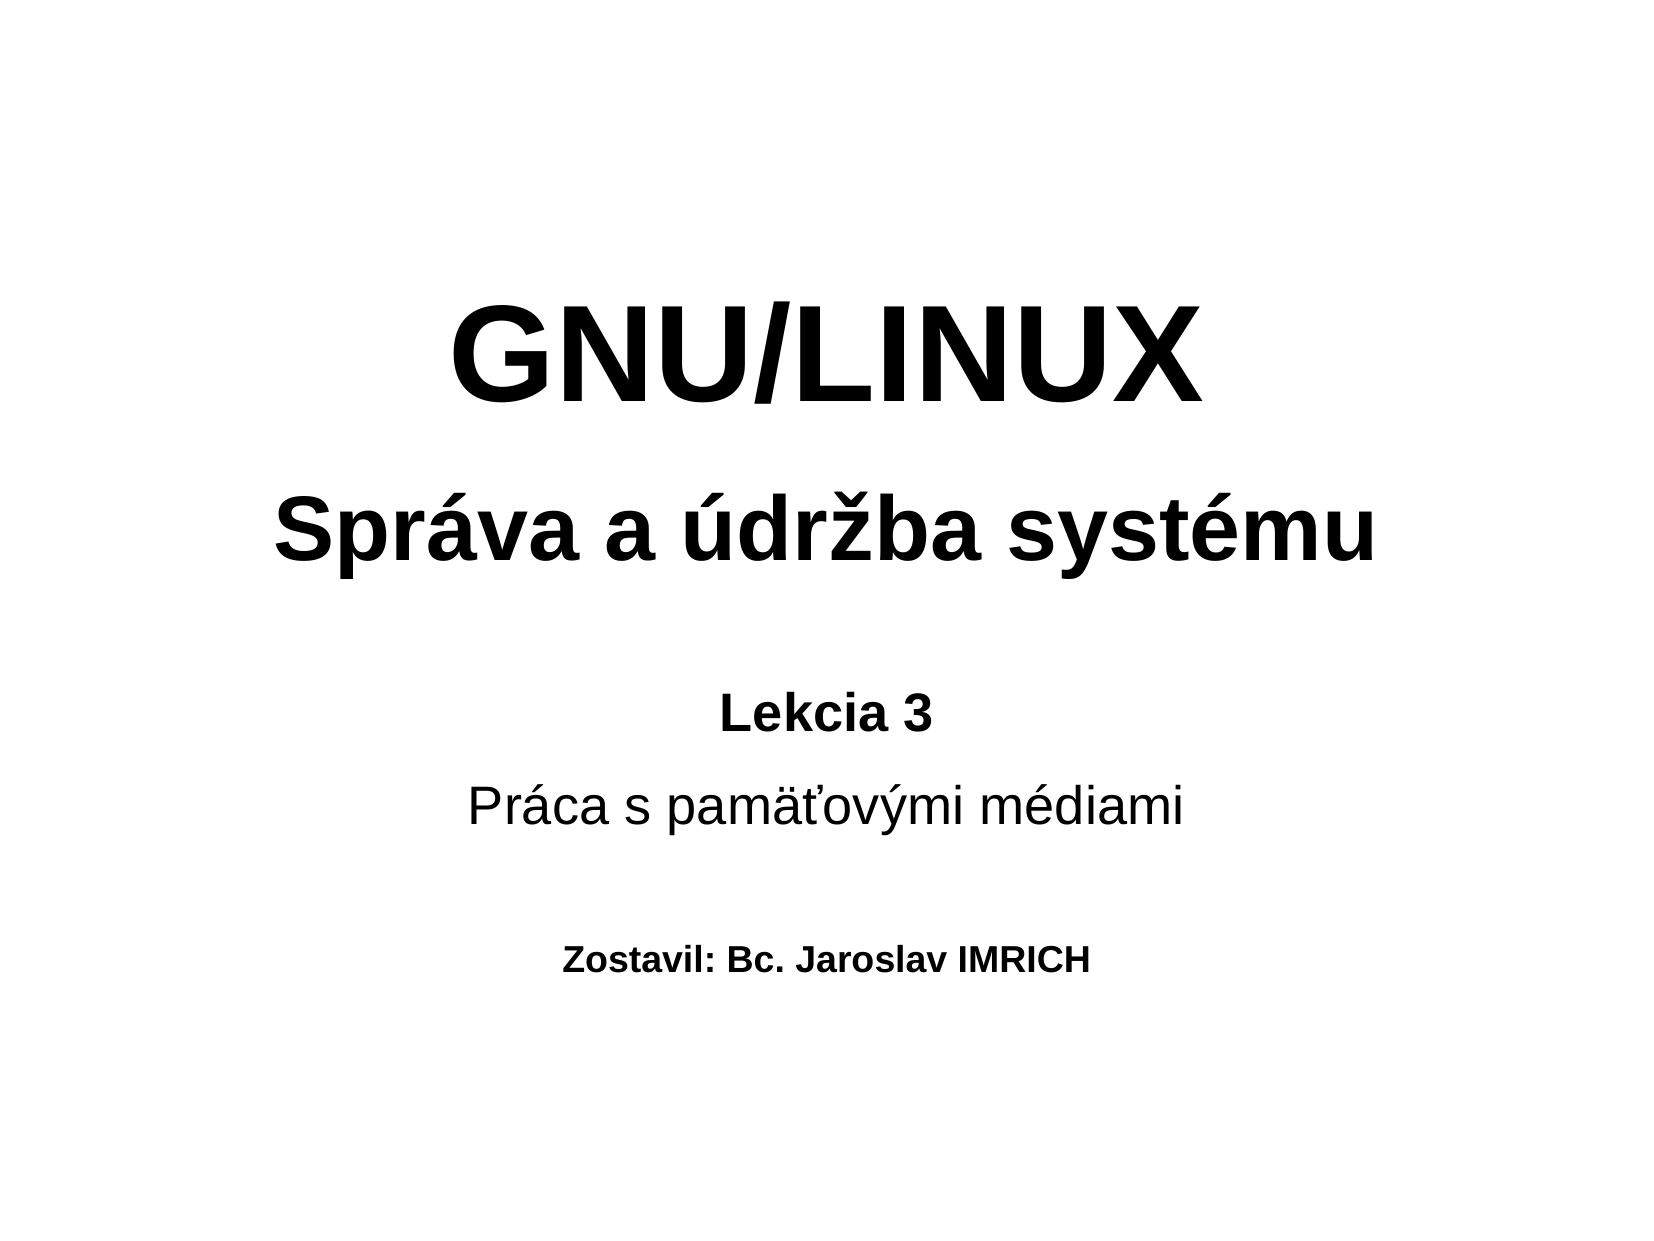

# GNU/LINUX Správa a údržba systému Lekcia 3 Práca s pamäťovými médiami Zostavil: Bc. Jaroslav IMRICH